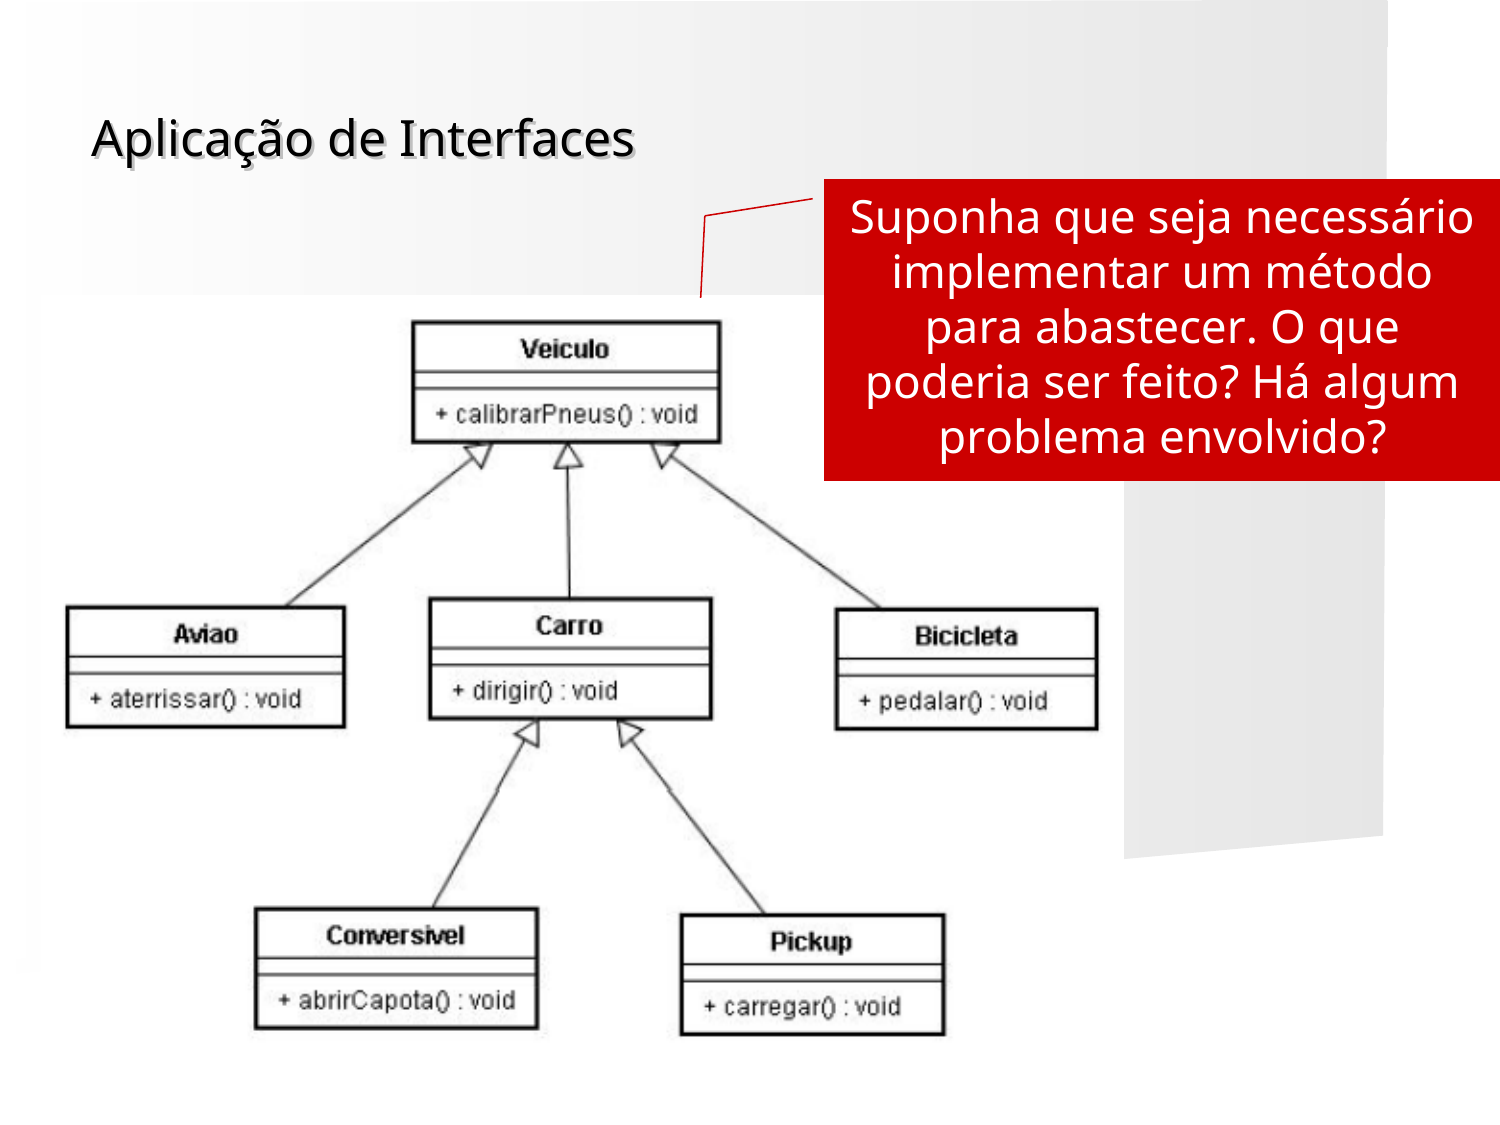

# Aplicação de Interfaces
Suponha que seja necessário implementar um método para abastecer. O que poderia ser feito? Há algum problema envolvido?